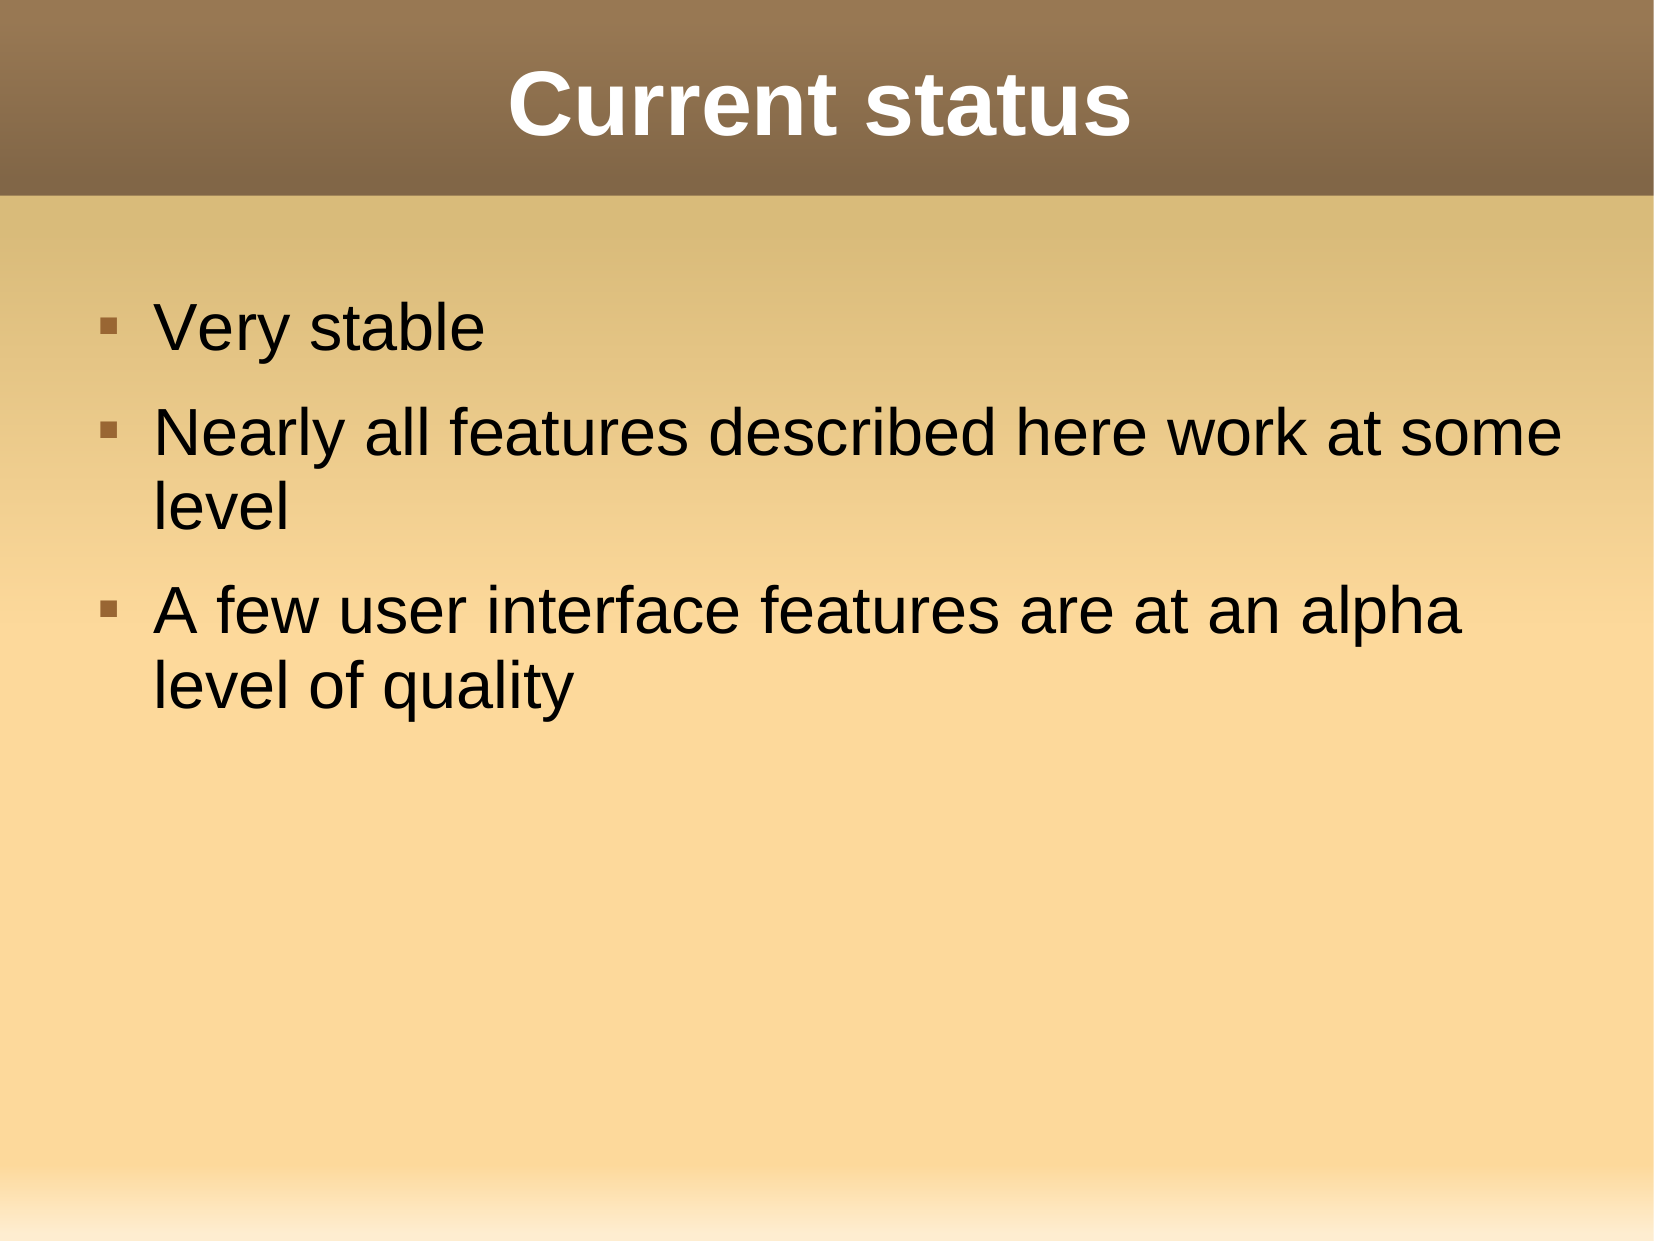

# Current status
Very stable
Nearly all features described here work at some level
A few user interface features are at an alpha level of quality